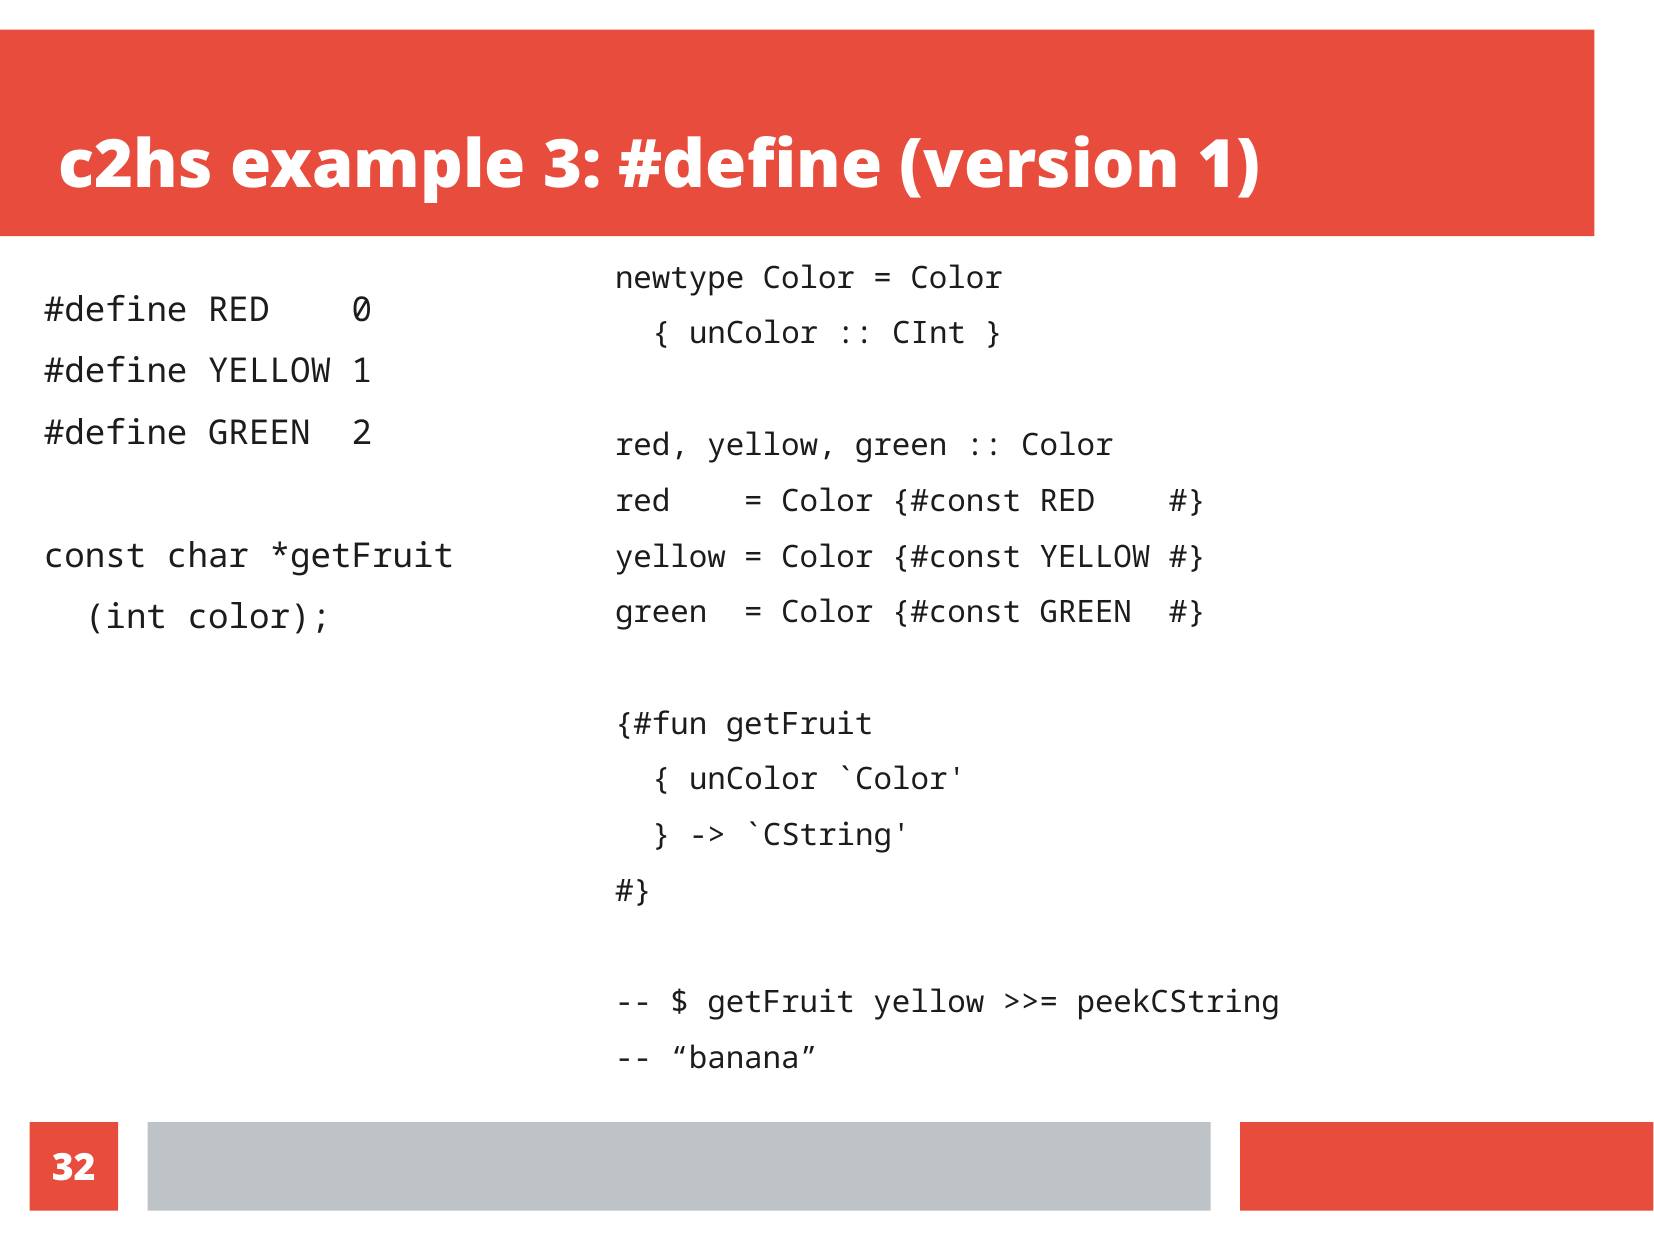

# c2hs example 3: #define (version 1)
newtype Color = Color
 { unColor :: CInt }
red, yellow, green :: Color
red = Color {#const RED #}
yellow = Color {#const YELLOW #}
green = Color {#const GREEN #}
{#fun getFruit
 { unColor `Color'
 } -> `CString'
#}
-- $ getFruit yellow >>= peekCString
-- “banana”
#define RED 0
#define YELLOW 1
#define GREEN 2
const char *getFruit
 (int color);
32